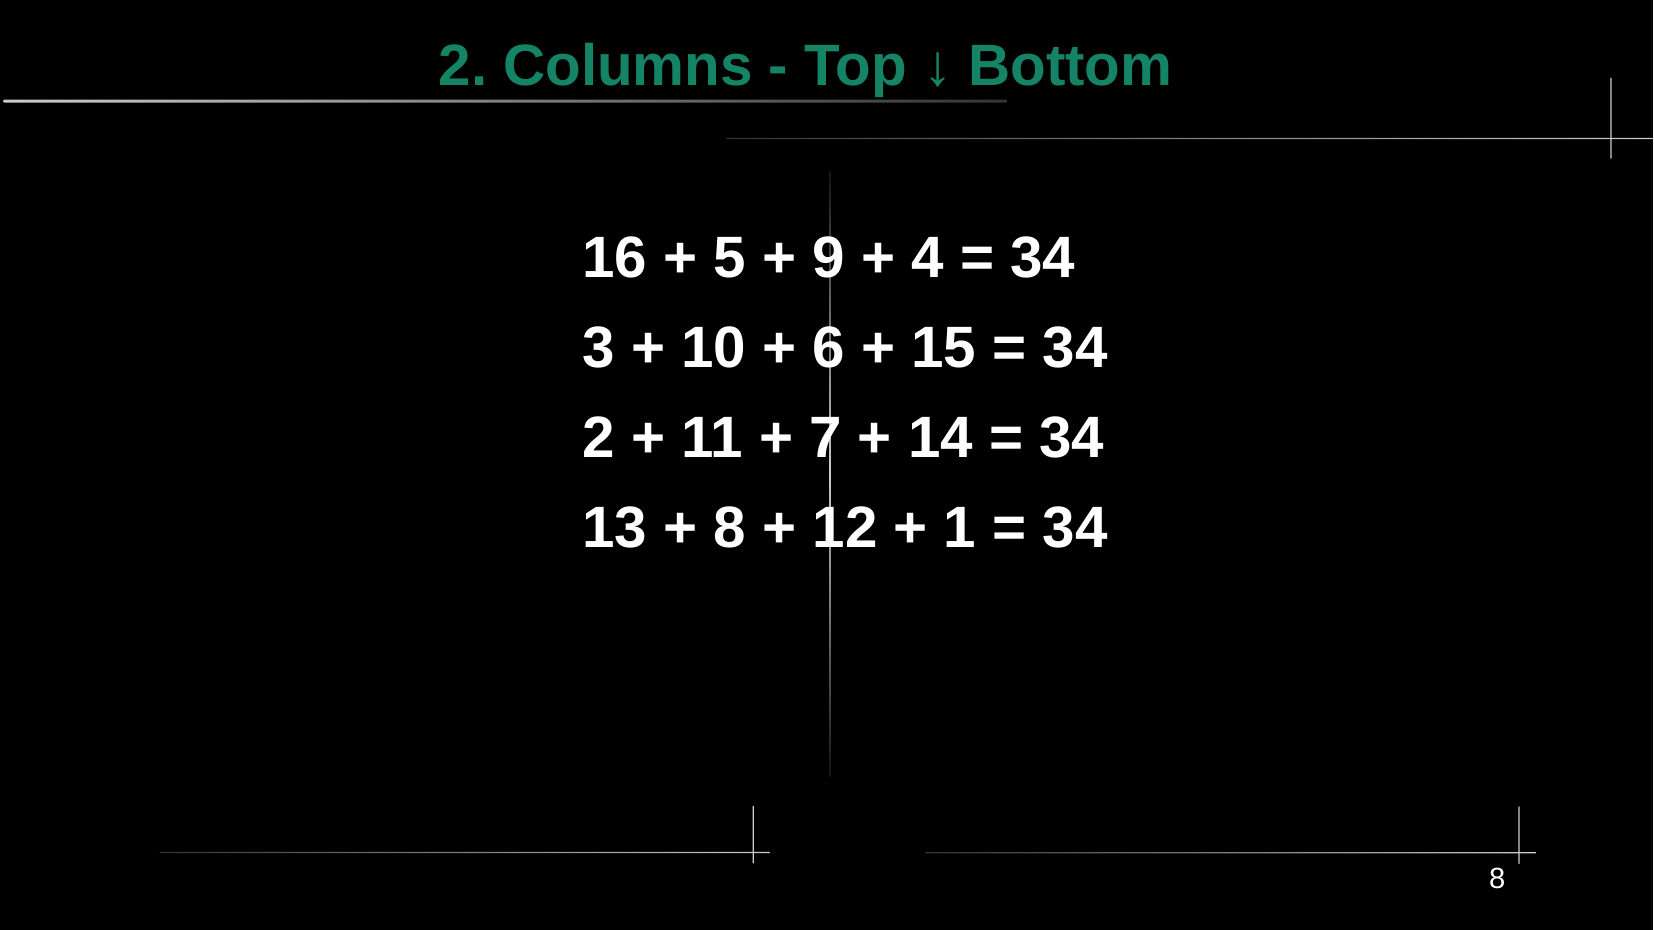

# 2. Columns - Top ↓ Bottom
16 + 5 + 9 + 4 = 34
3 + 10 + 6 + 15 = 34
2 + 11 + 7 + 14 = 34
13 + 8 + 12 + 1 = 34
8